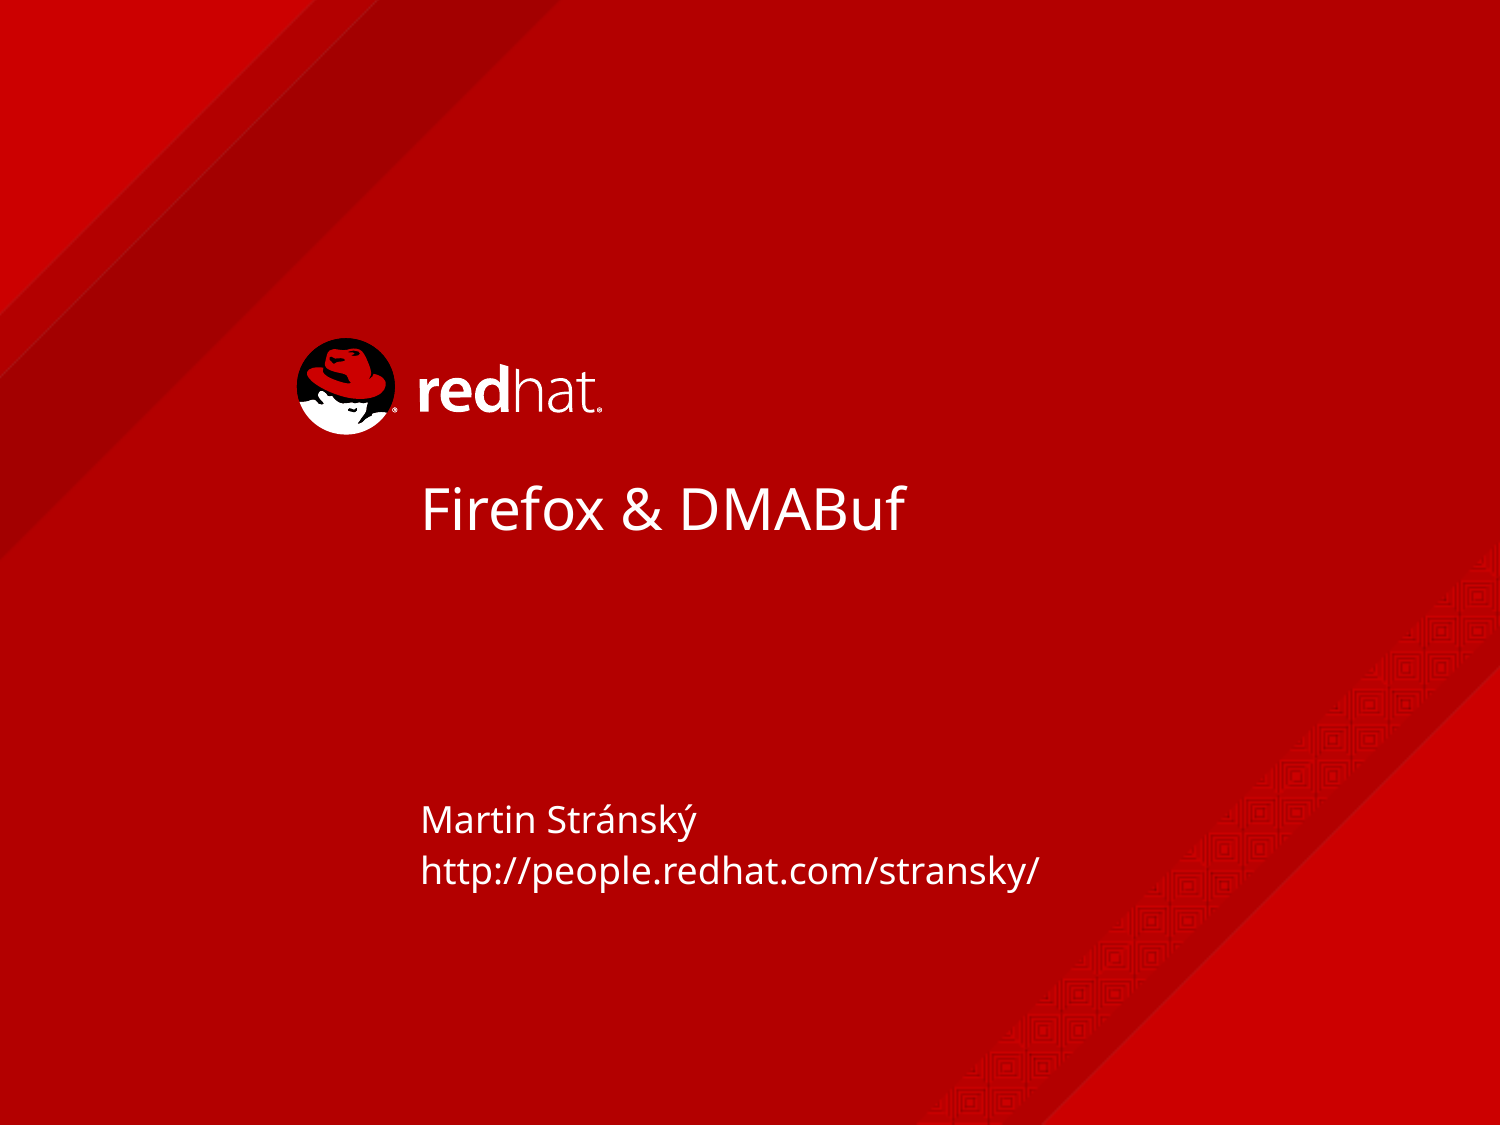

# Firefox & DMABuf
Martin Stránský
http://people.redhat.com/stransky/